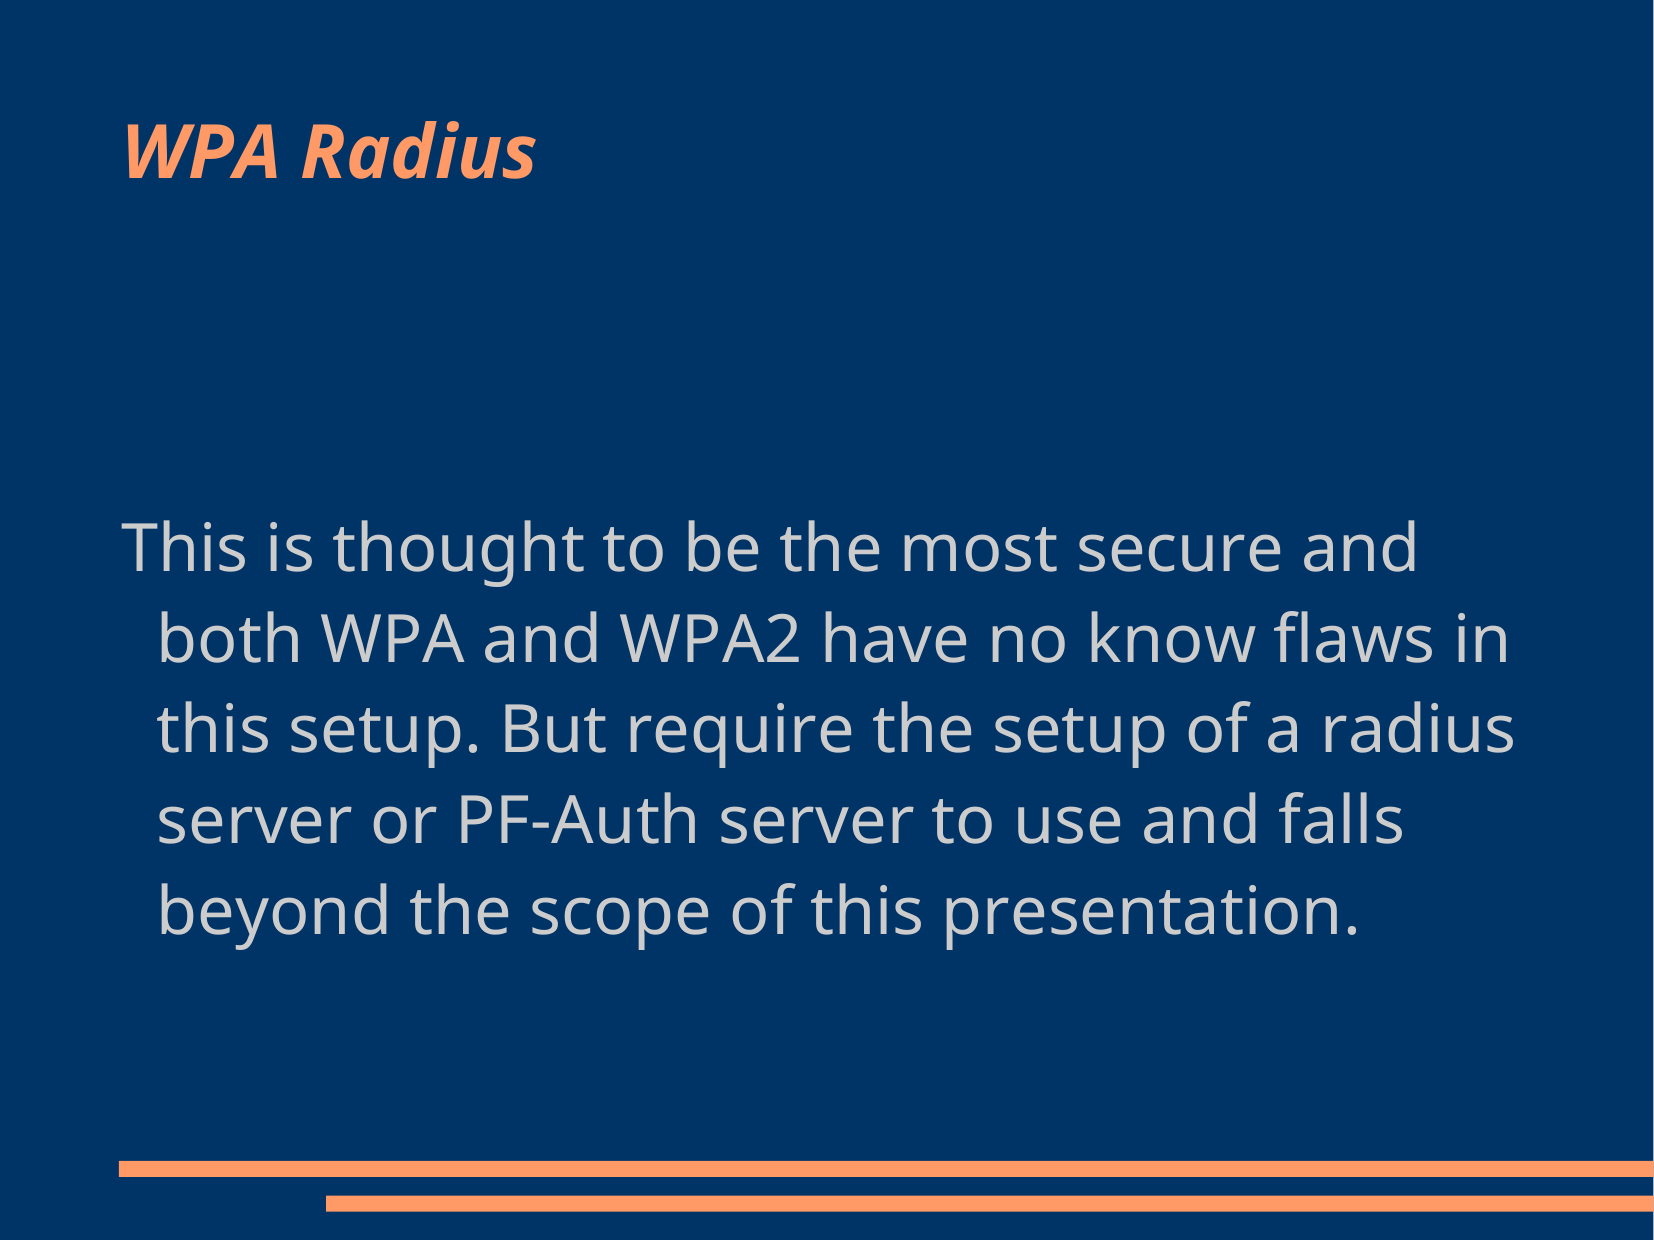

# WPA Radius
This is thought to be the most secure and both WPA and WPA2 have no know flaws in this setup. But require the setup of a radius server or PF-Auth server to use and falls beyond the scope of this presentation.